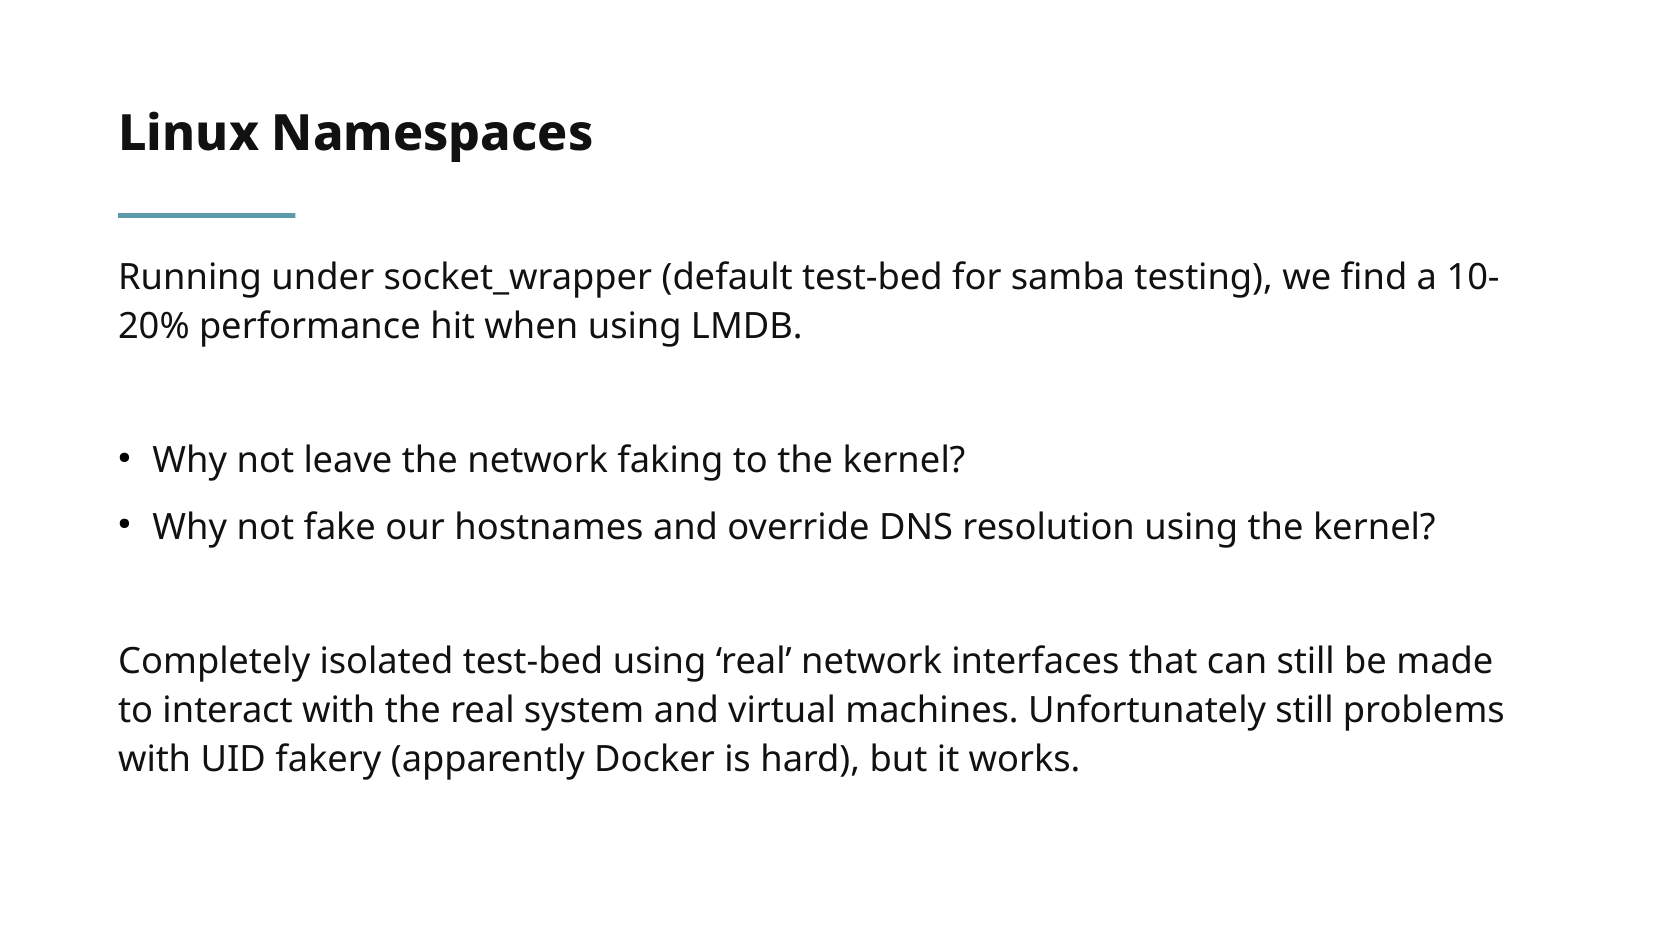

# Linux Namespaces
Running under socket_wrapper (default test-bed for samba testing), we find a 10-20% performance hit when using LMDB.
Why not leave the network faking to the kernel?
Why not fake our hostnames and override DNS resolution using the kernel?
Completely isolated test-bed using ‘real’ network interfaces that can still be made to interact with the real system and virtual machines. Unfortunately still problems with UID fakery (apparently Docker is hard), but it works.